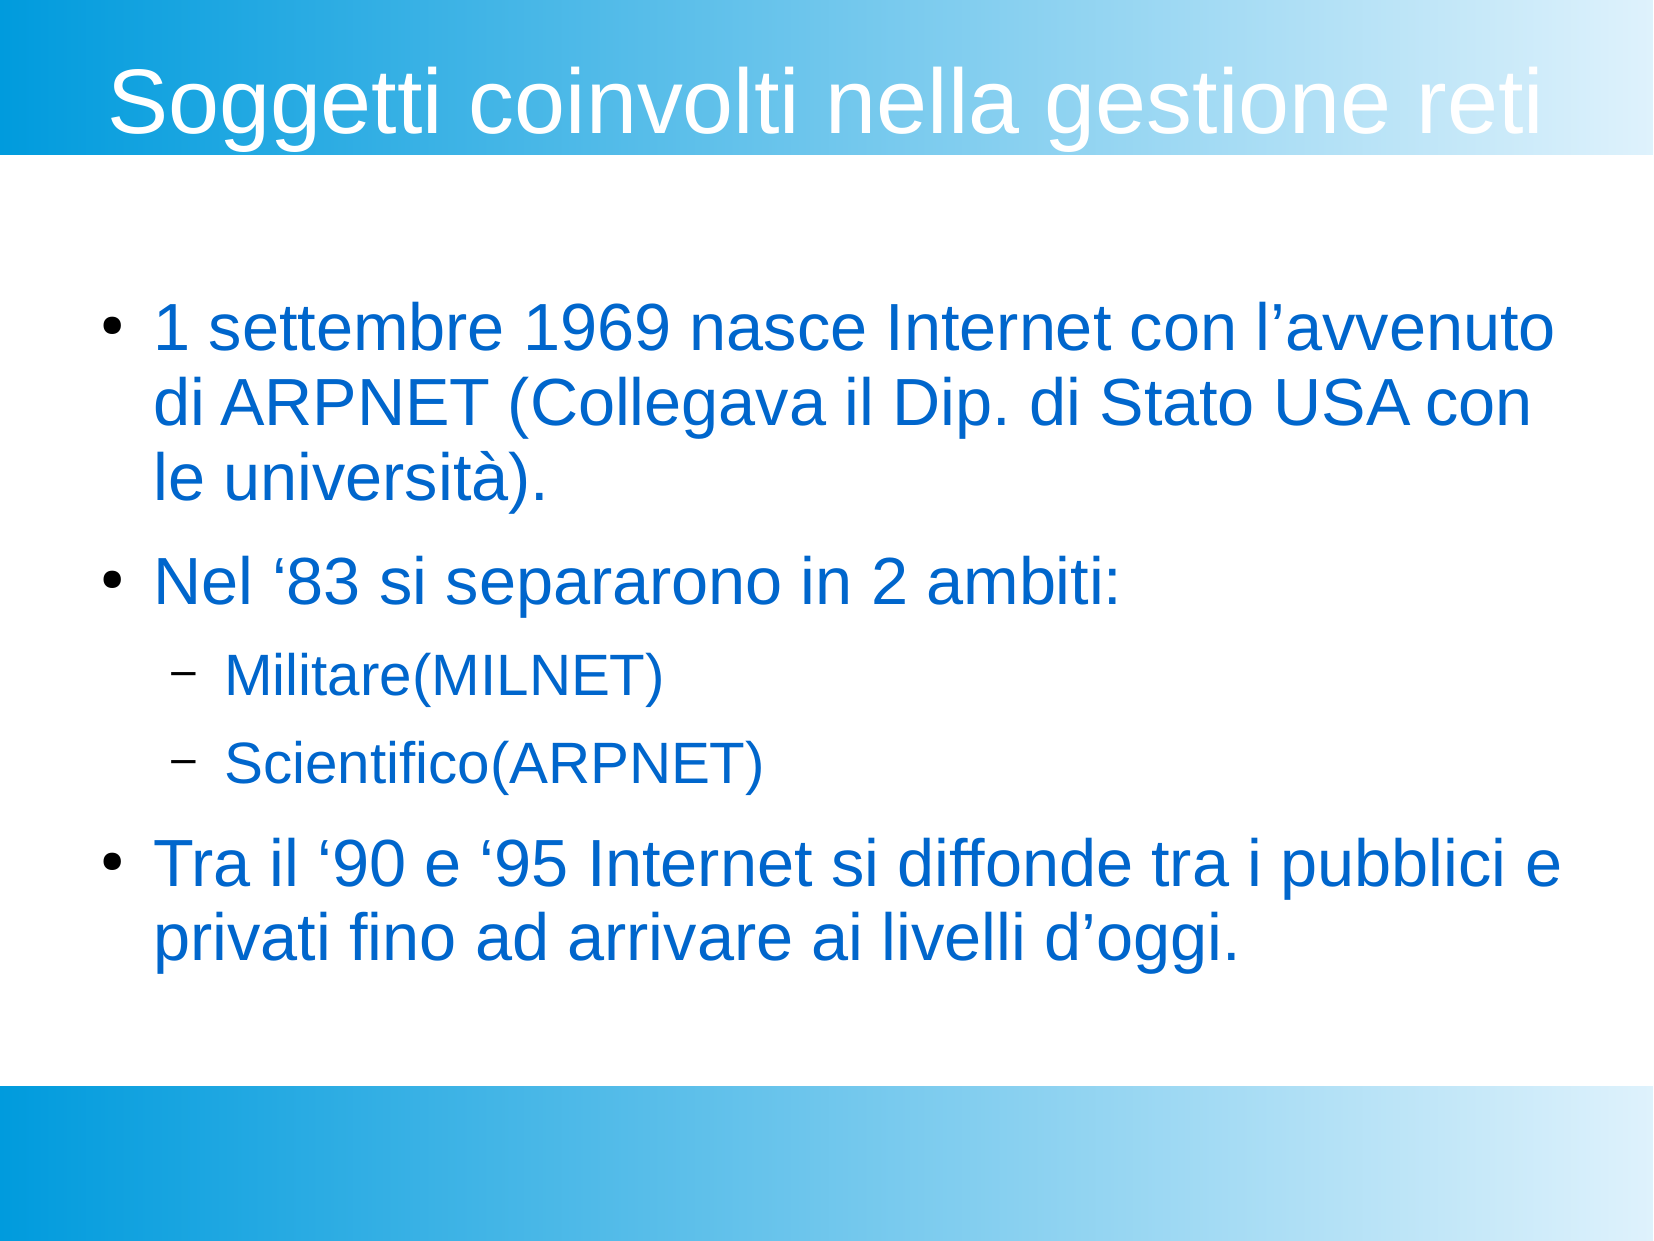

# Soggetti coinvolti nella gestione reti
1 settembre 1969 nasce Internet con l’avvenuto di ARPNET (Collegava il Dip. di Stato USA con le università).
Nel ‘83 si separarono in 2 ambiti:
Militare(MILNET)
Scientifico(ARPNET)
Tra il ‘90 e ‘95 Internet si diffonde tra i pubblici e privati fino ad arrivare ai livelli d’oggi.